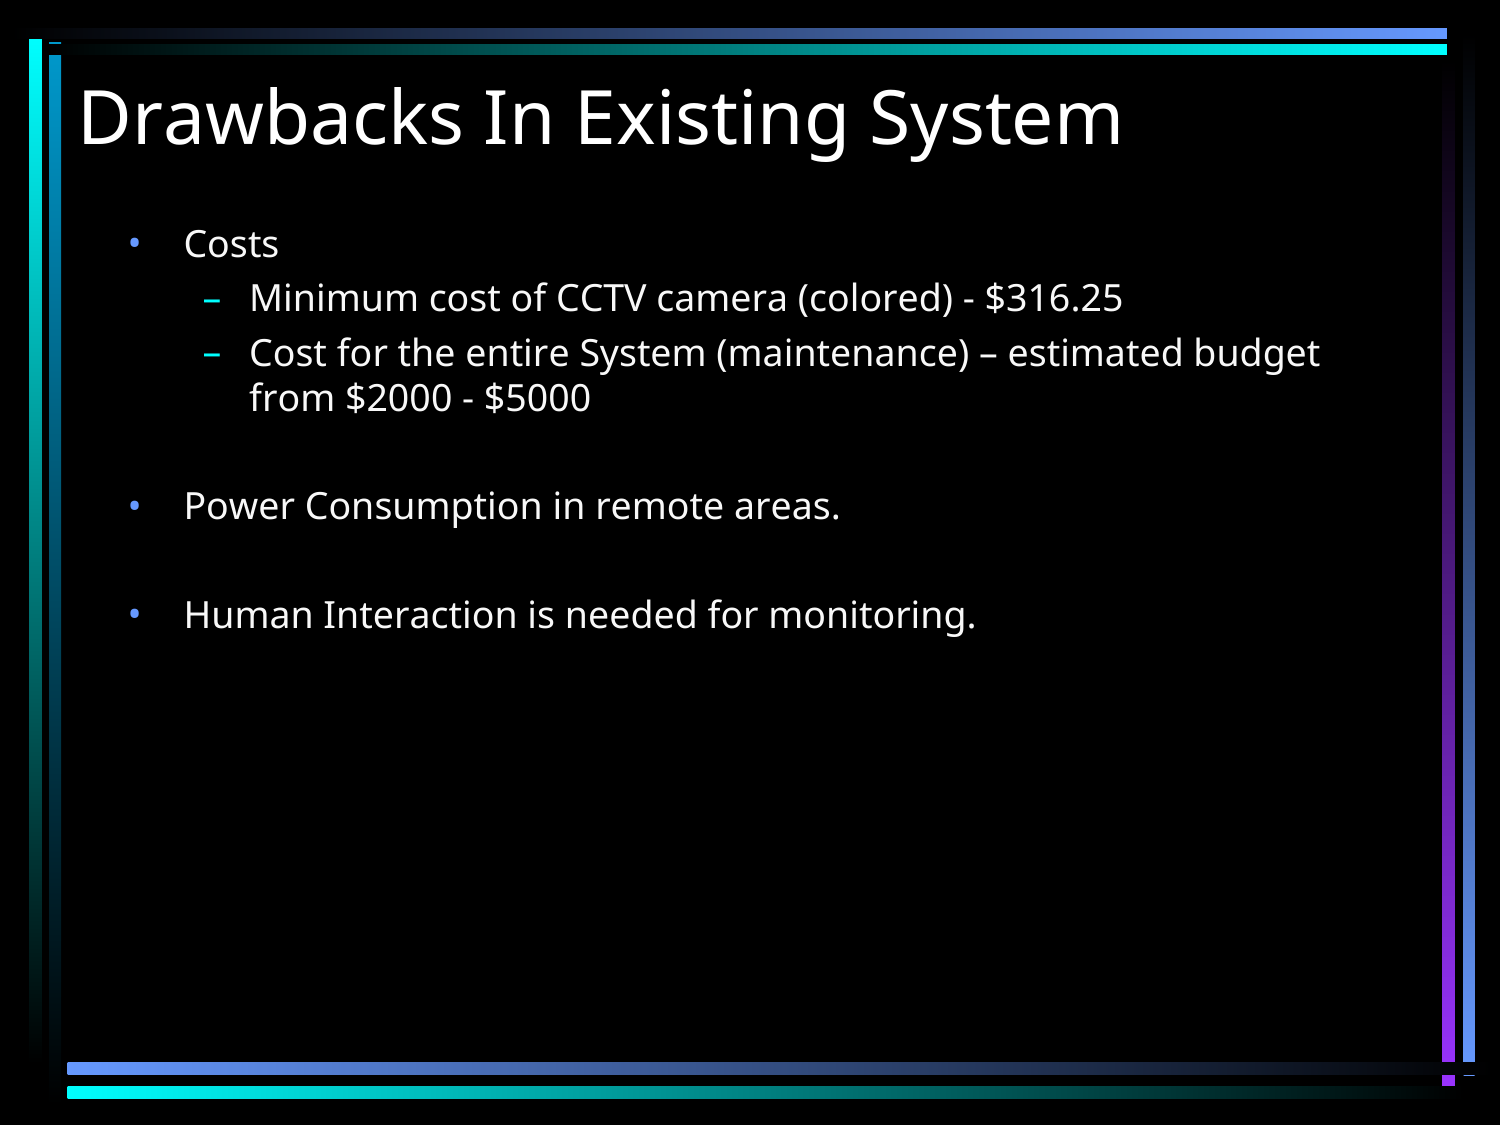

Drawbacks In Existing System
Costs
Minimum cost of CCTV camera (colored) - $316.25
Cost for the entire System (maintenance) – estimated budget from $2000 - $5000
Power Consumption in remote areas.
Human Interaction is needed for monitoring.